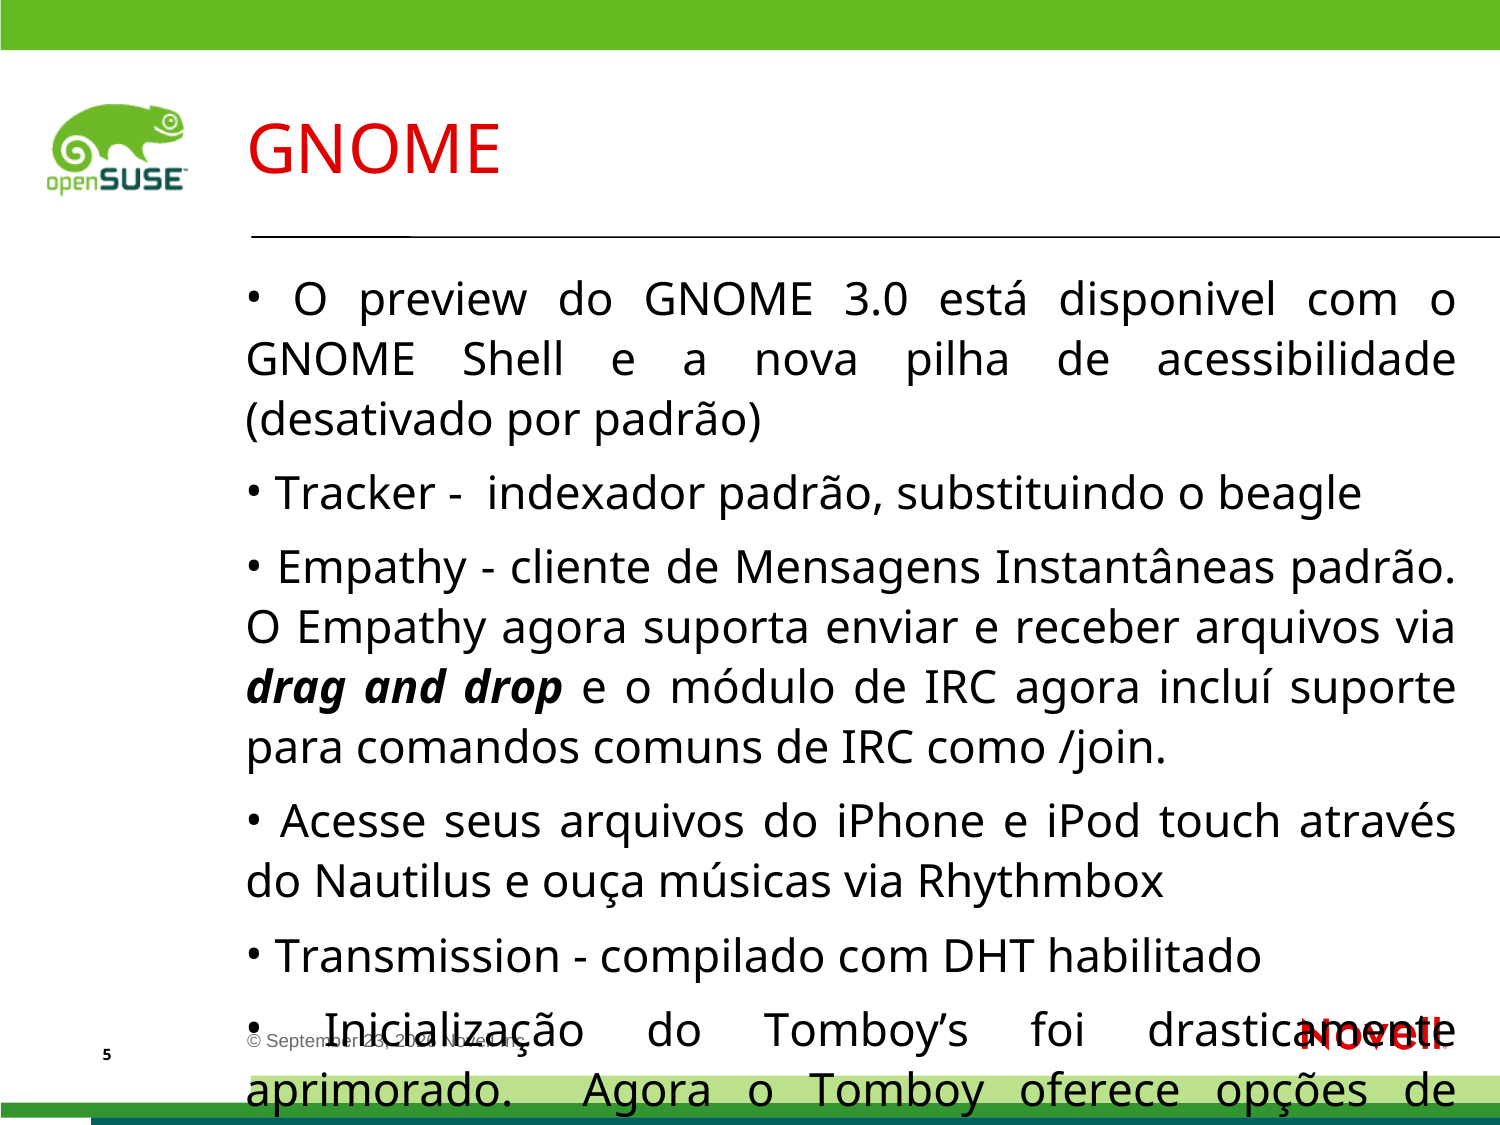

# GNOME
 O preview do GNOME 3.0 está disponivel com o GNOME Shell e a nova pilha de acessibilidade (desativado por padrão)
 Tracker - indexador padrão, substituindo o beagle
 Empathy - cliente de Mensagens Instantâneas padrão. O Empathy agora suporta enviar e receber arquivos via drag and drop e o módulo de IRC agora incluí suporte para comandos comuns de IRC como /join.
 Acesse seus arquivos do iPhone e iPod touch através do Nautilus e ouça músicas via Rhythmbox
 Transmission - compilado com DHT habilitado
 Inicialização do Tomboy’s foi drasticamente aprimorado. Agora o Tomboy oferece opções de sincronismo através de opções de preferencias